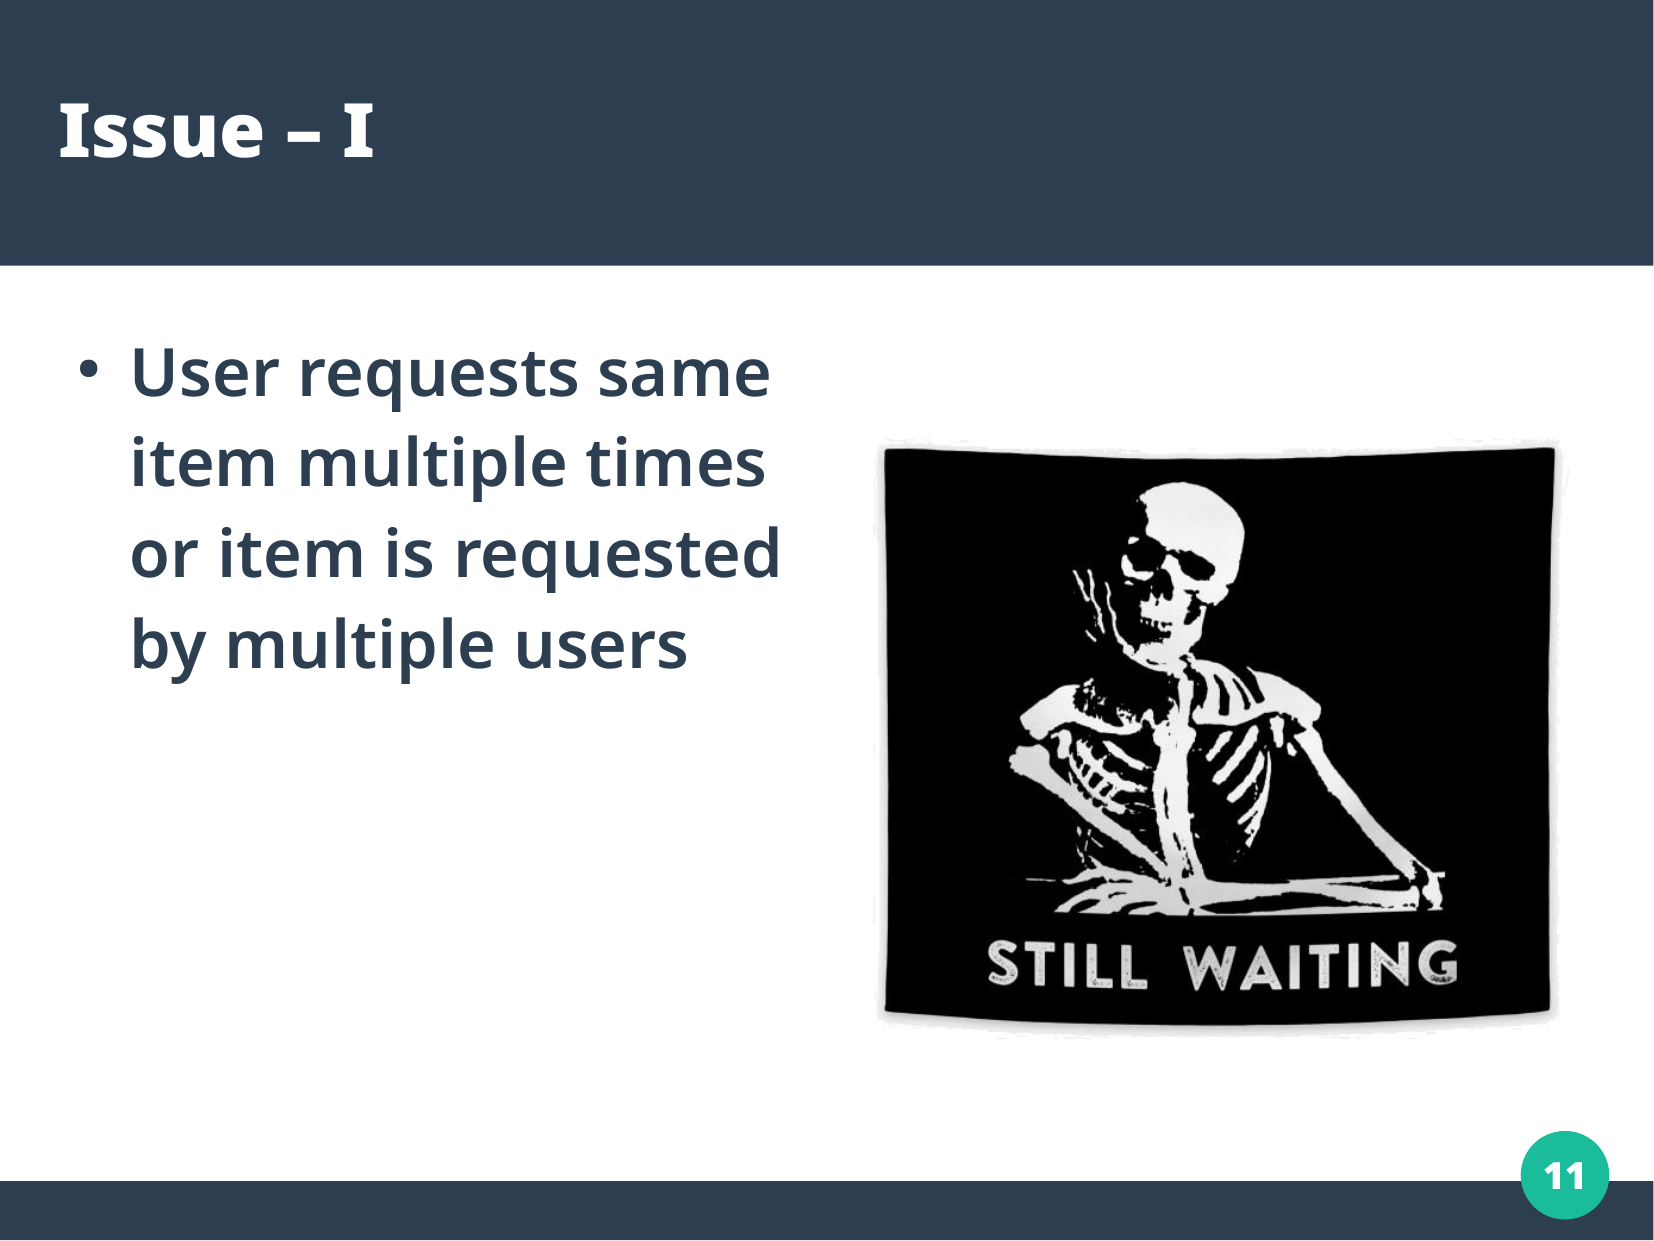

# Issue – I
User requests same item multiple times or item is requested by multiple users
11